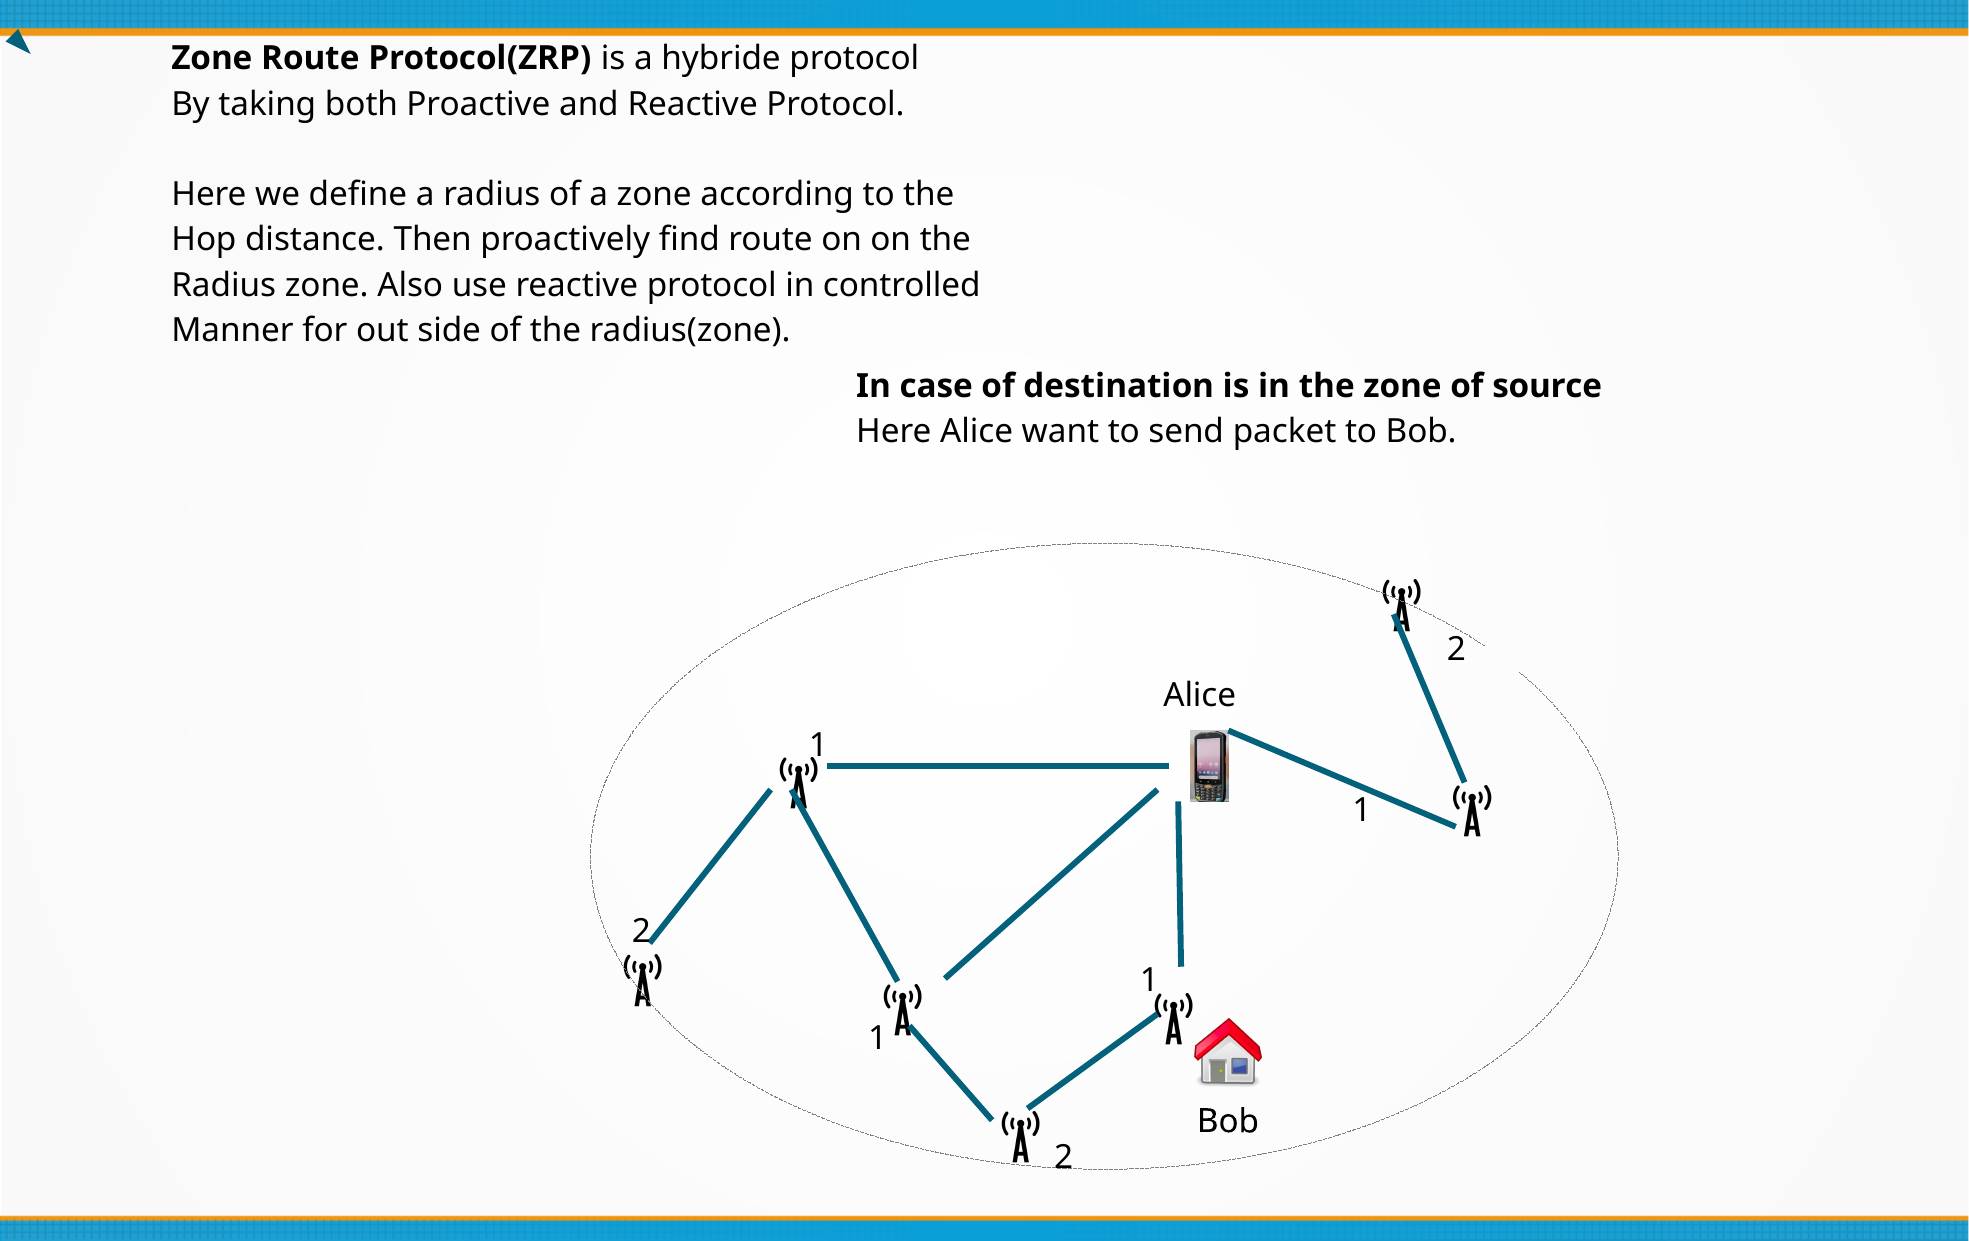

Zone Route Protocol(ZRP) is a hybride protocol
By taking both Proactive and Reactive Protocol.
Here we define a radius of a zone according to the
Hop distance. Then proactively find route on on the
Radius zone. Also use reactive protocol in controlled
Manner for out side of the radius(zone).
In case of destination is in the zone of source
Here Alice want to send packet to Bob.
2
Alice
1
1
2
1
1
Bob
2